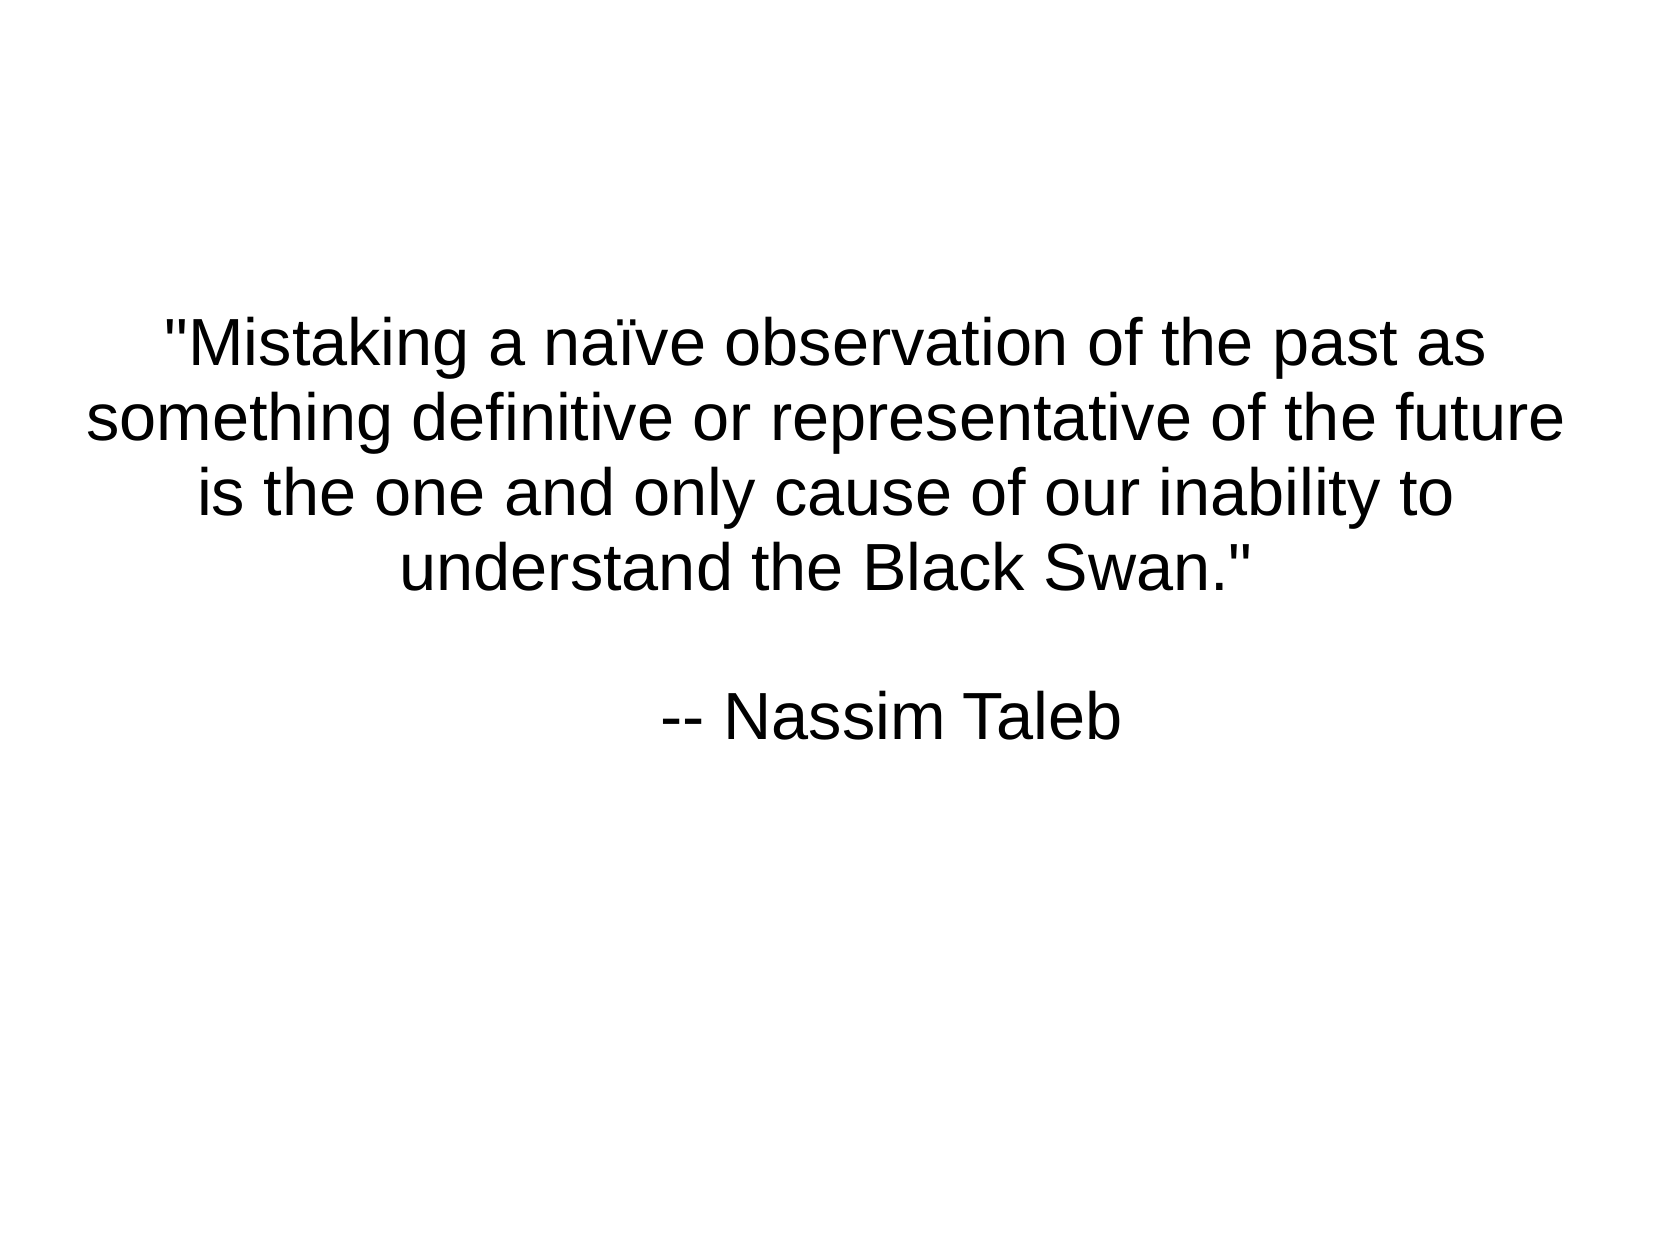

# "Mistaking a naïve observation of the past as something definitive or representative of the future is the one and only cause of our inability to understand the Black Swan."
 -- Nassim Taleb